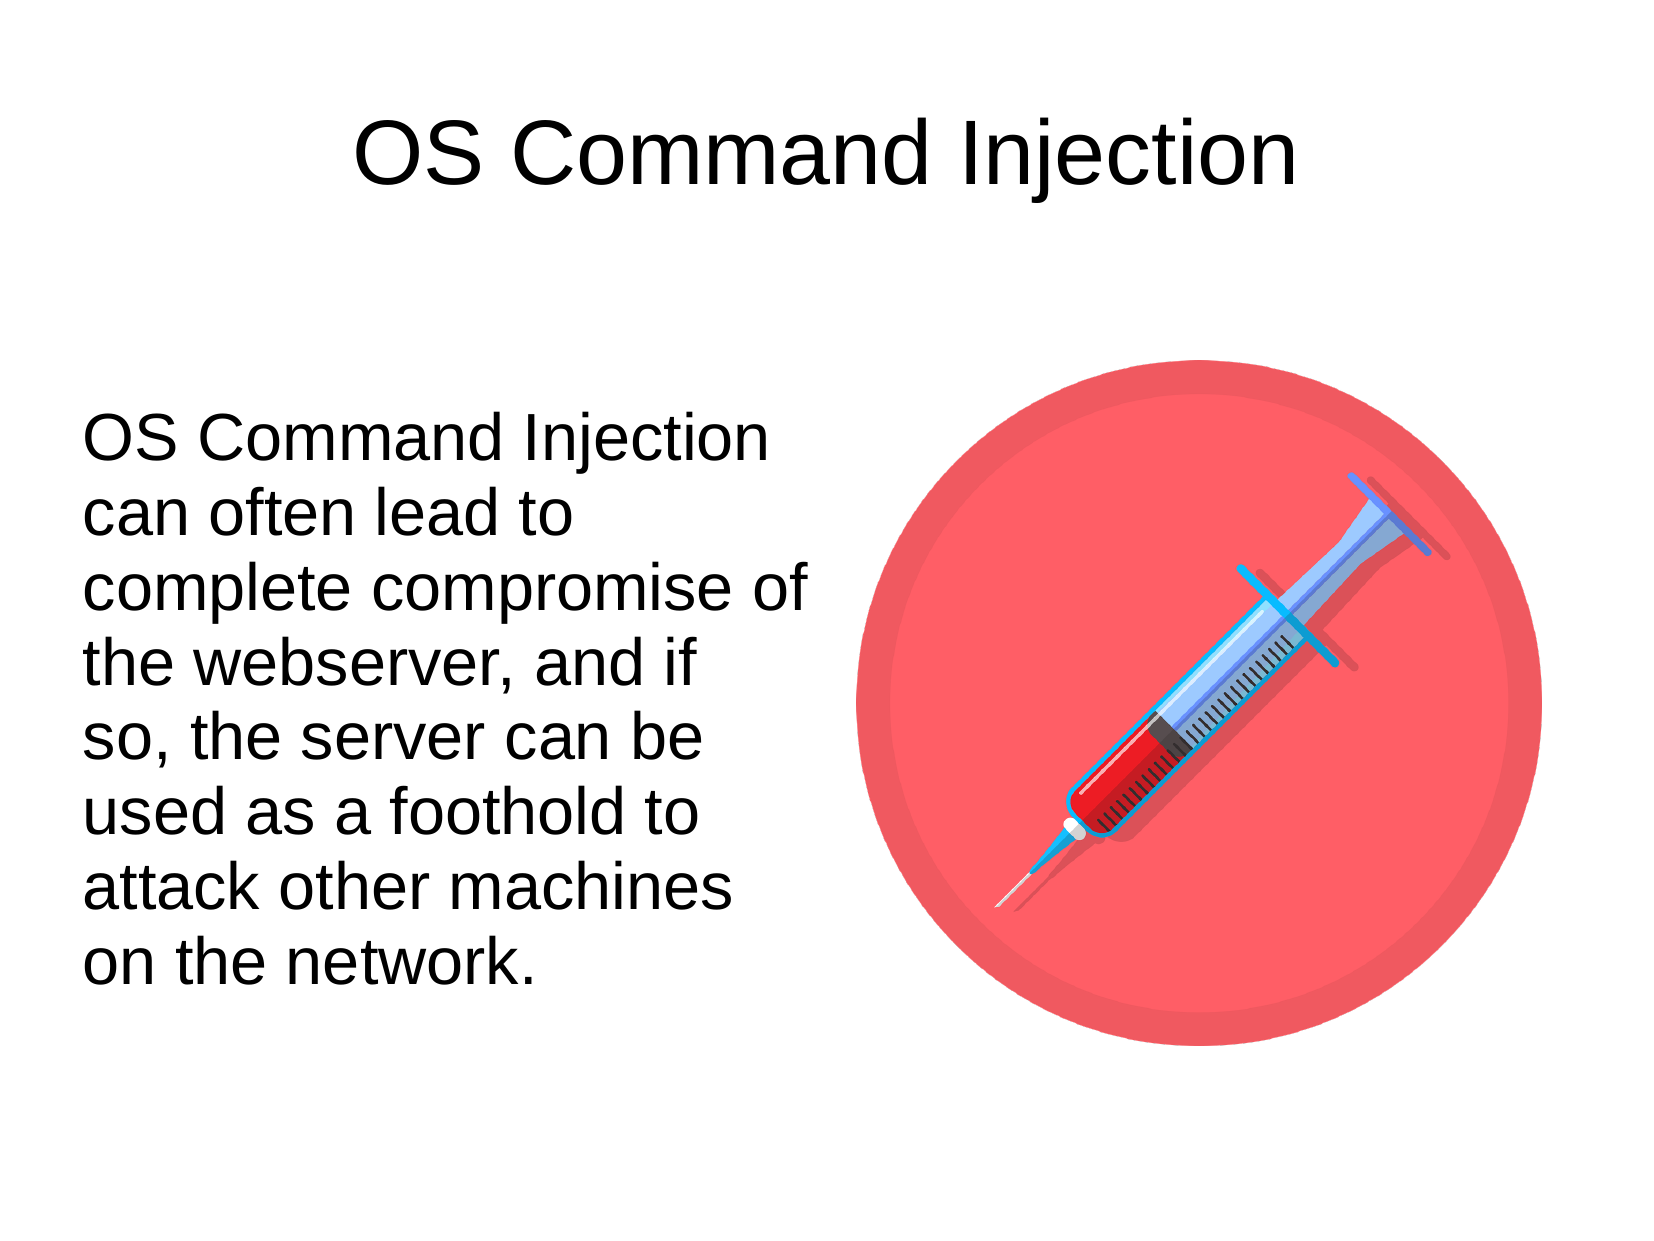

# OS Command Injection
OS Command Injection
can often lead to
complete compromise of
the webserver, and if
so, the server can be
used as a foothold to
attack other machines
on the network.